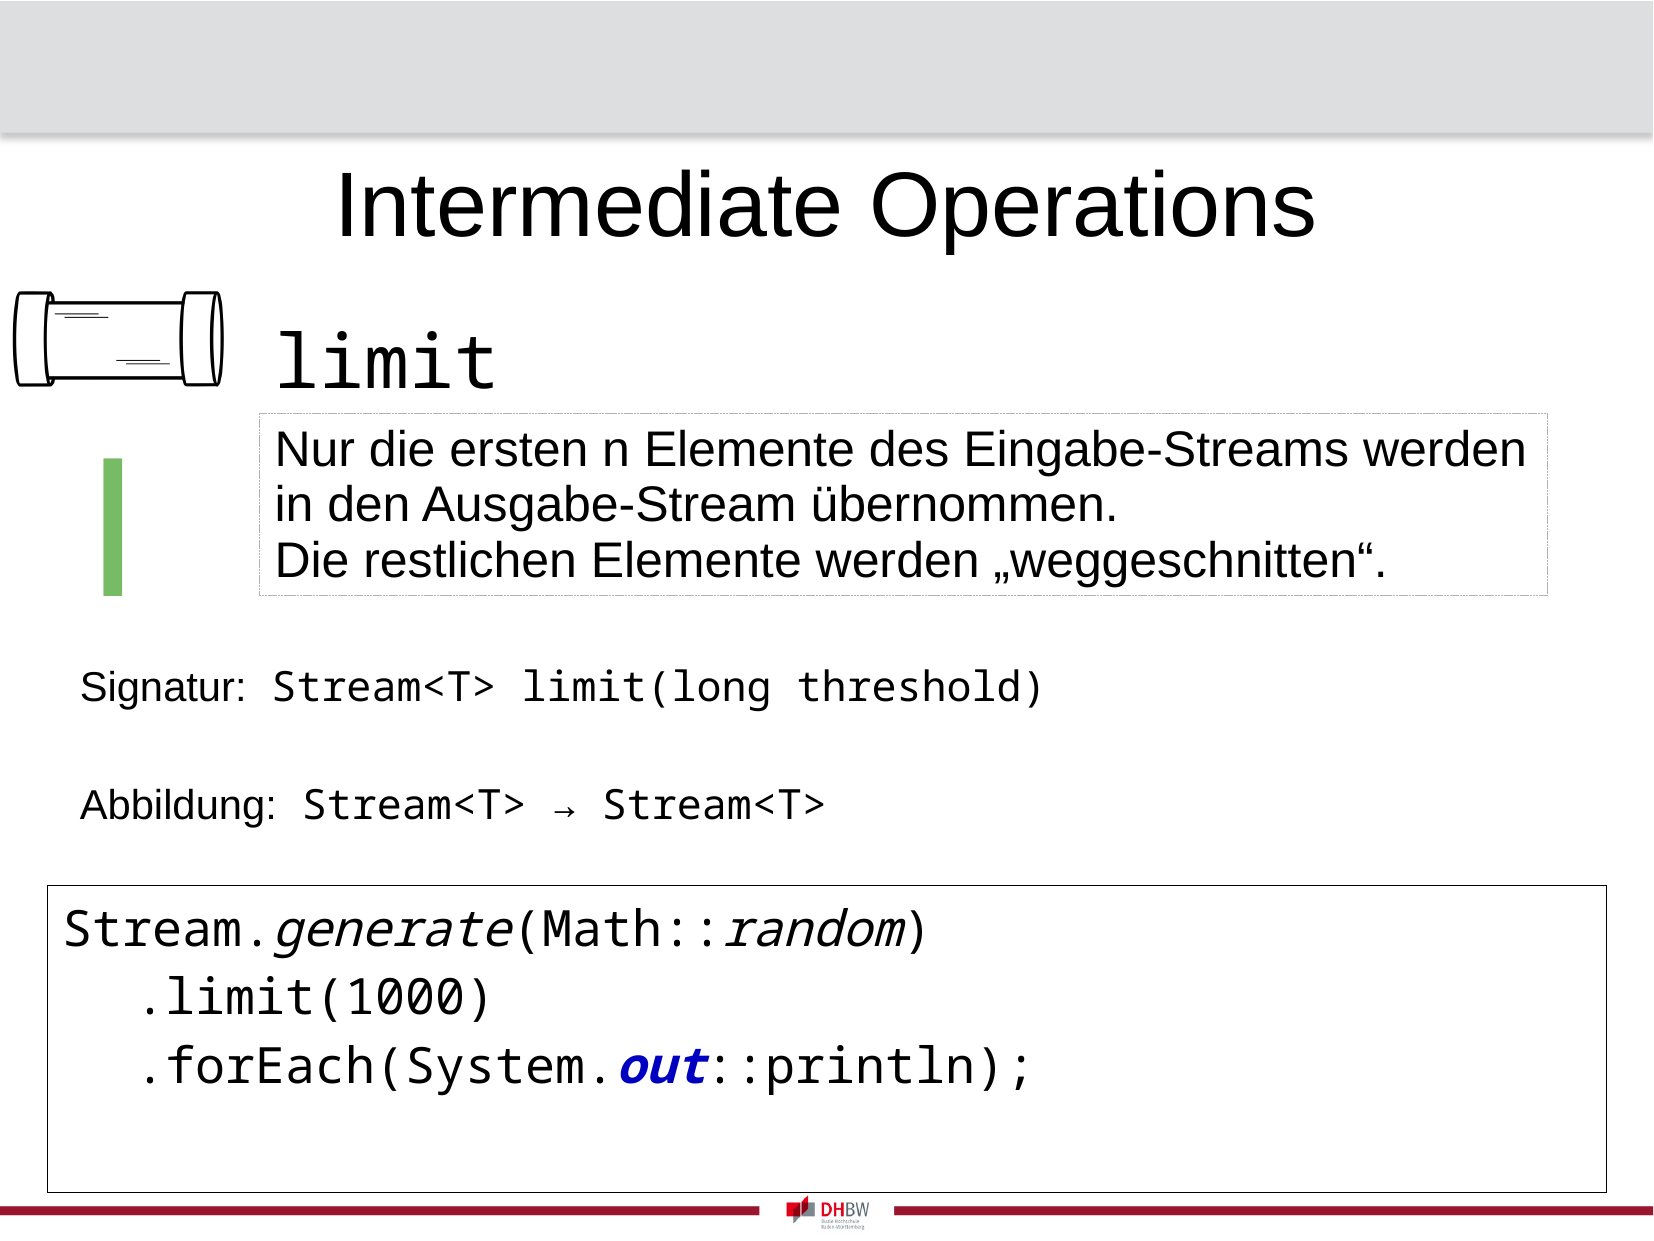

# Intermediate Operations
limit
I
Nur die ersten n Elemente des Eingabe-Streams werden in den Ausgabe-Stream übernommen.
Die restlichen Elemente werden „weggeschnitten“.
Signatur: Stream<T> limit(long threshold)
Abbildung: Stream<T> → Stream<T>
Stream.generate(() -> Math.random())
 .limit(1000)
 .forEach(zahl -> System.out.println(zahl));
Stream.generate(Math::random)
	.limit(1000)
	.forEach(System.out::println);